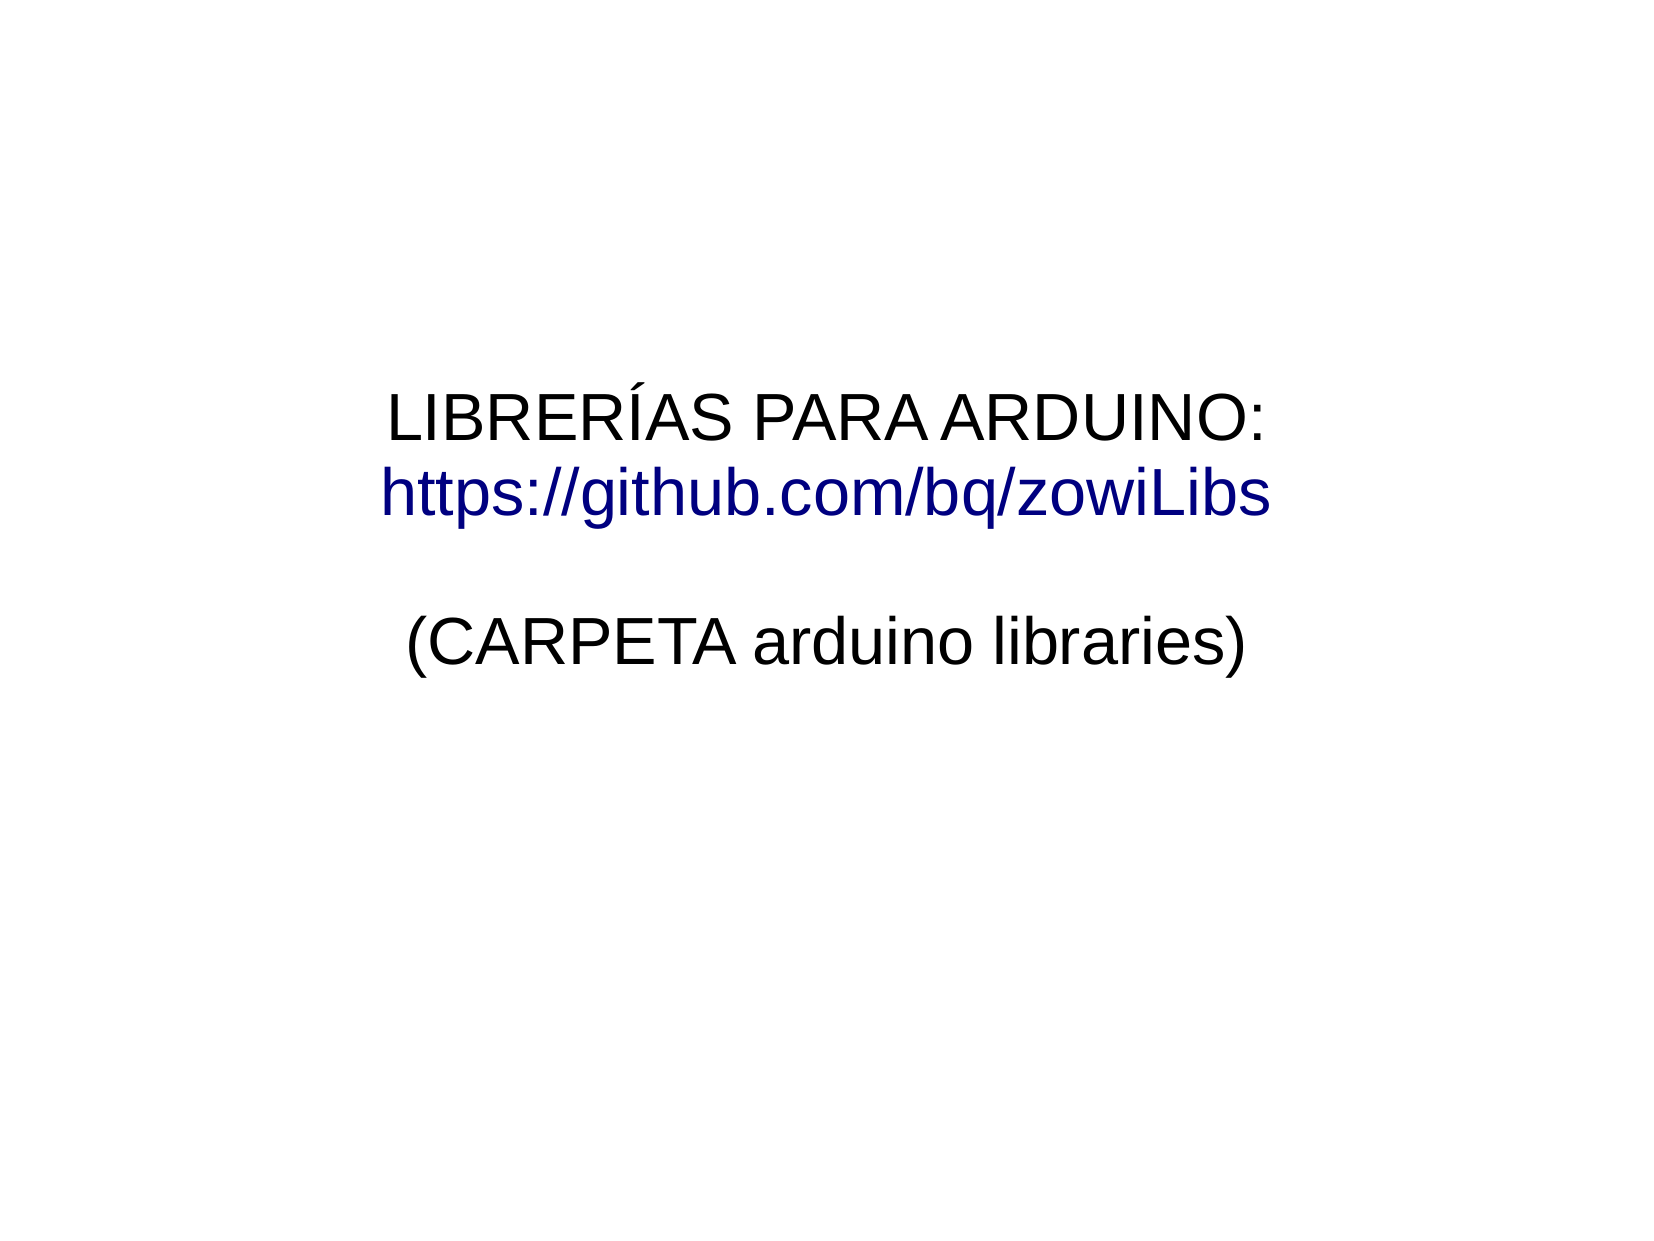

# LIBRERÍAS PARA ARDUINO:
https://github.com/bq/zowiLibs
(CARPETA arduino libraries)